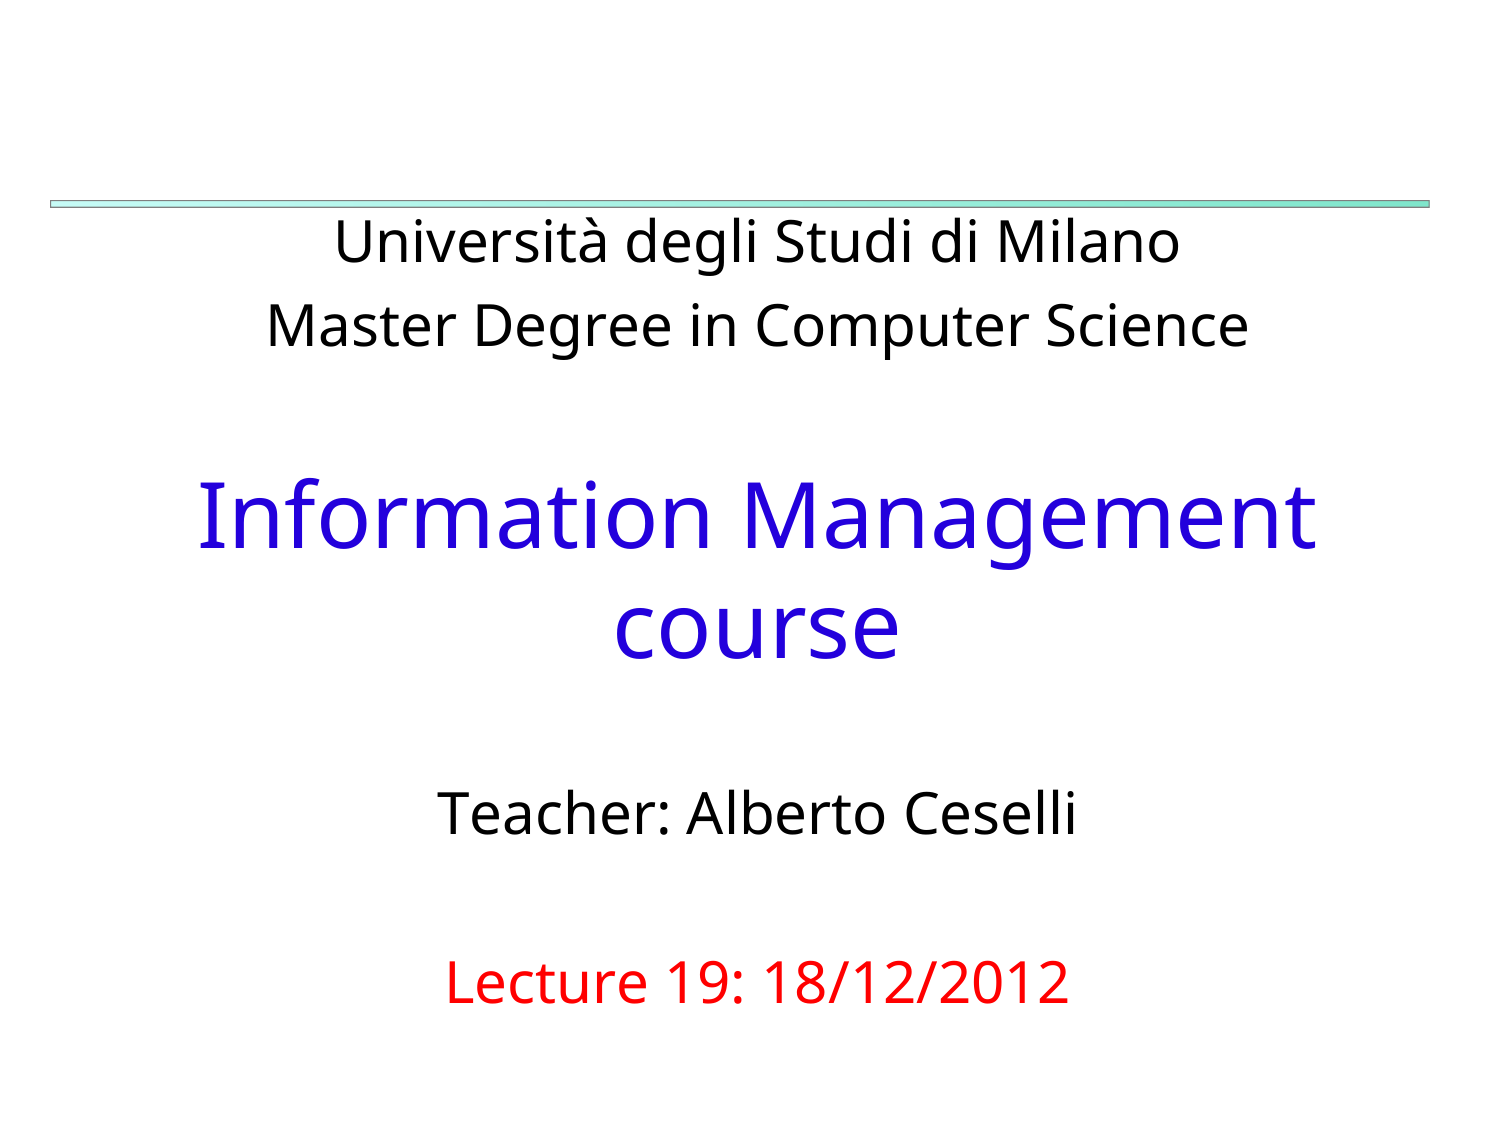

# Università degli Studi di Milano
Master Degree in Computer Science
Information Management course
Teacher: Alberto Ceselli
Lecture 19: 18/12/2012